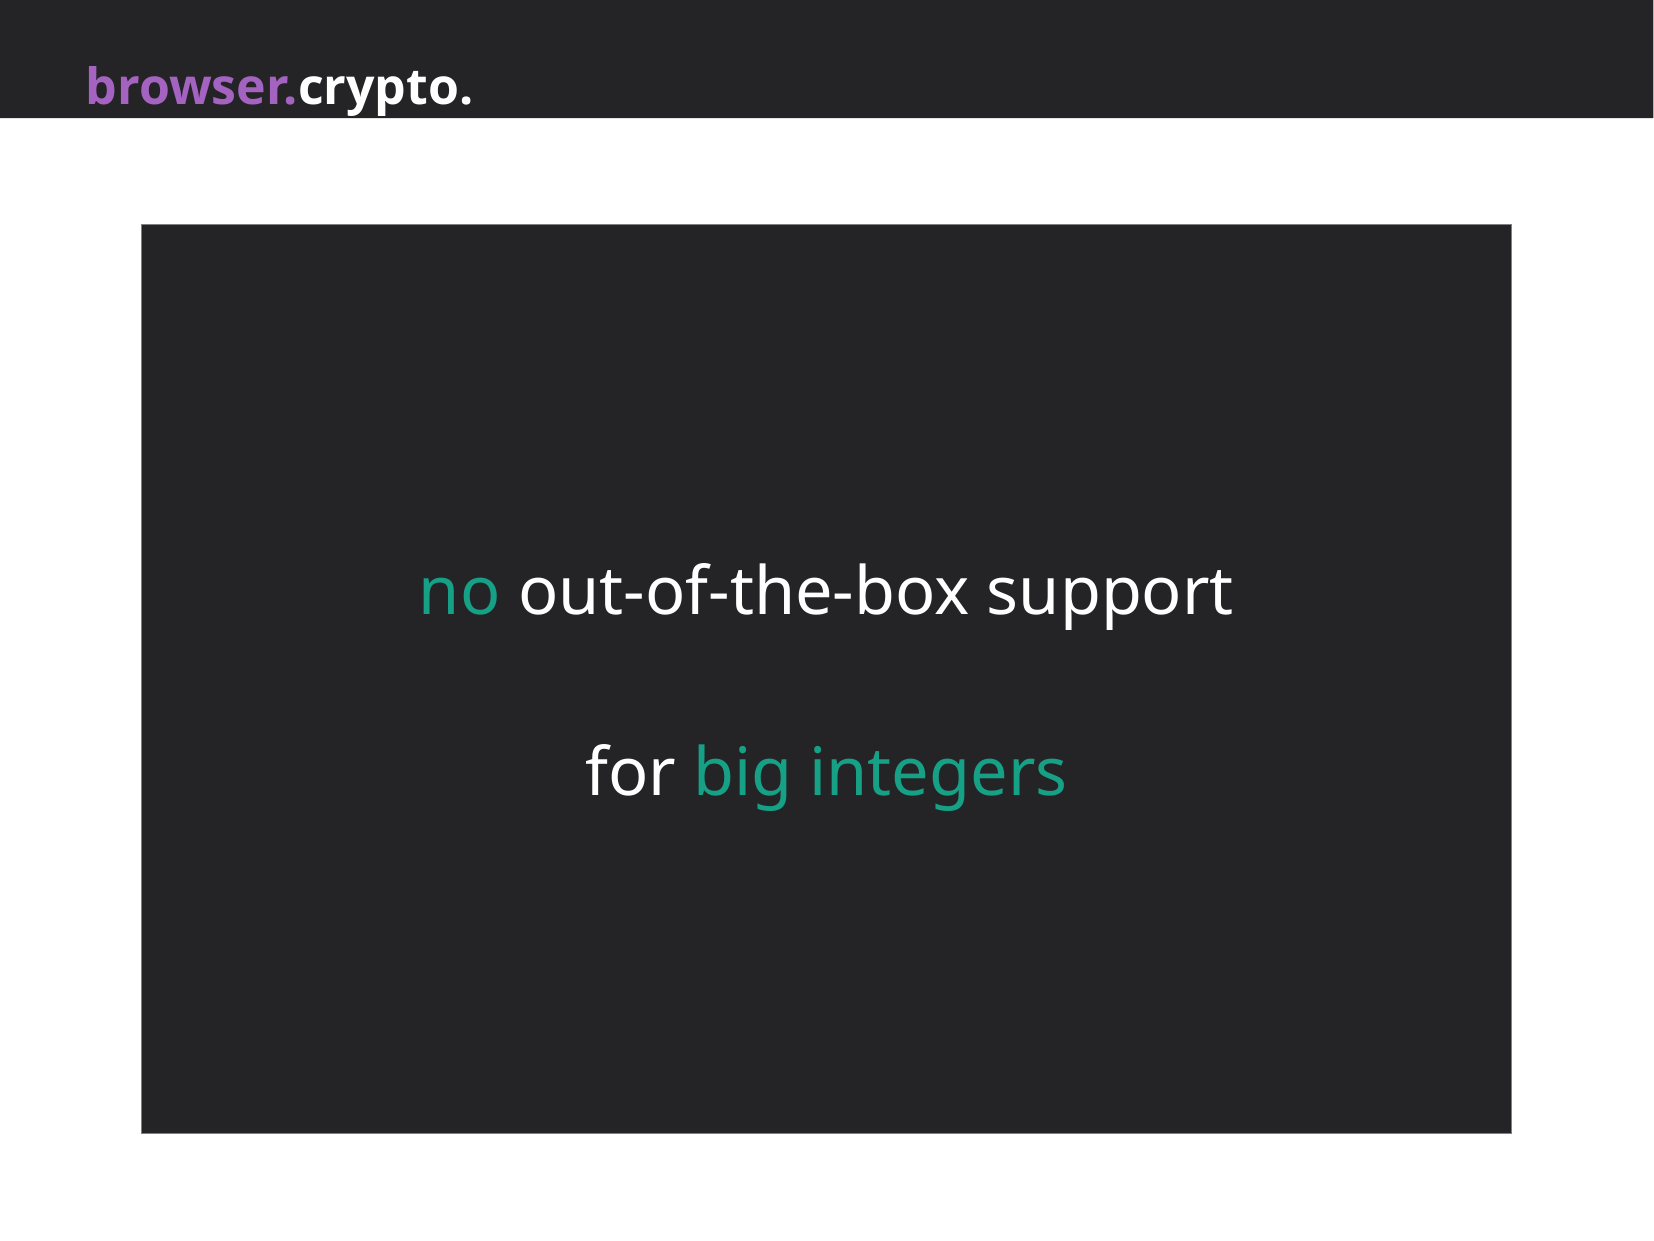

browser.crypto.
no out-of-the-box support
for big integers